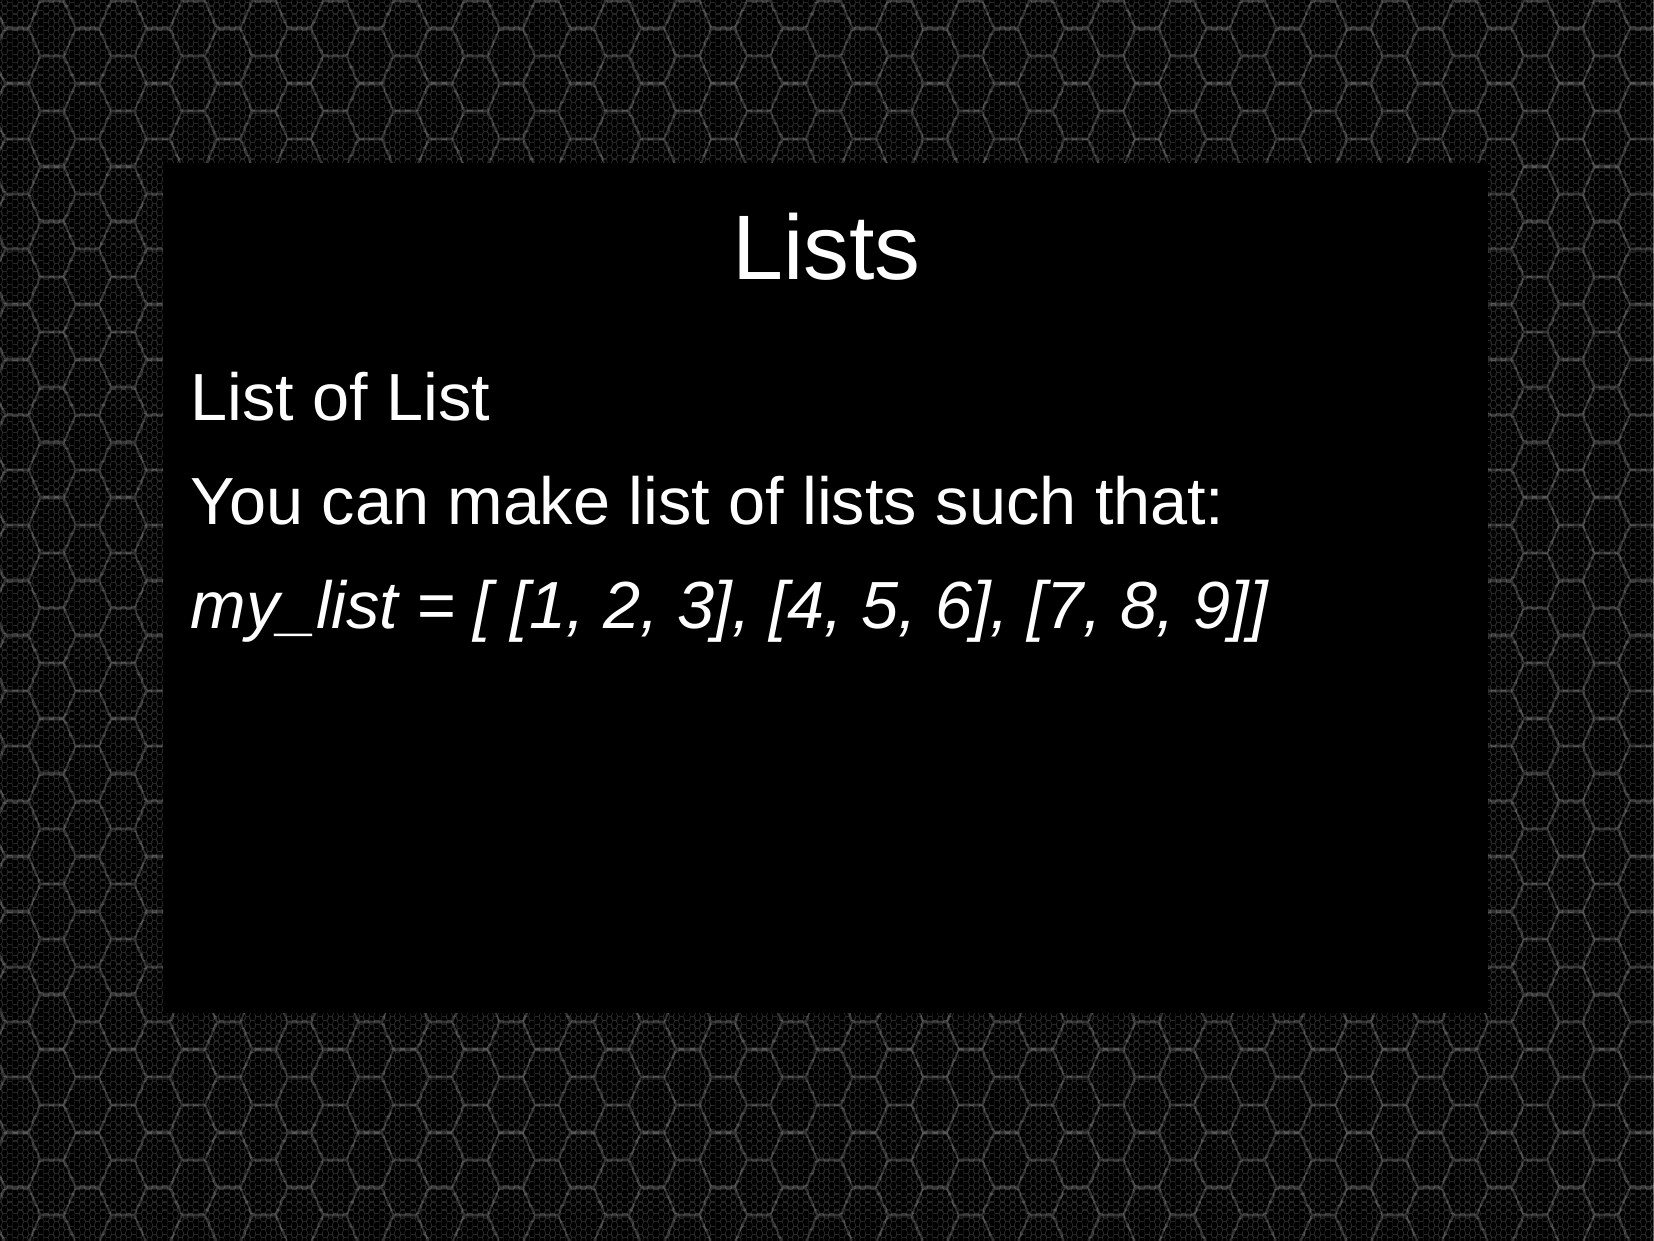

# Lists
List of List
You can make list of lists such that:
my_list = [ [1, 2, 3], [4, 5, 6], [7, 8, 9]]